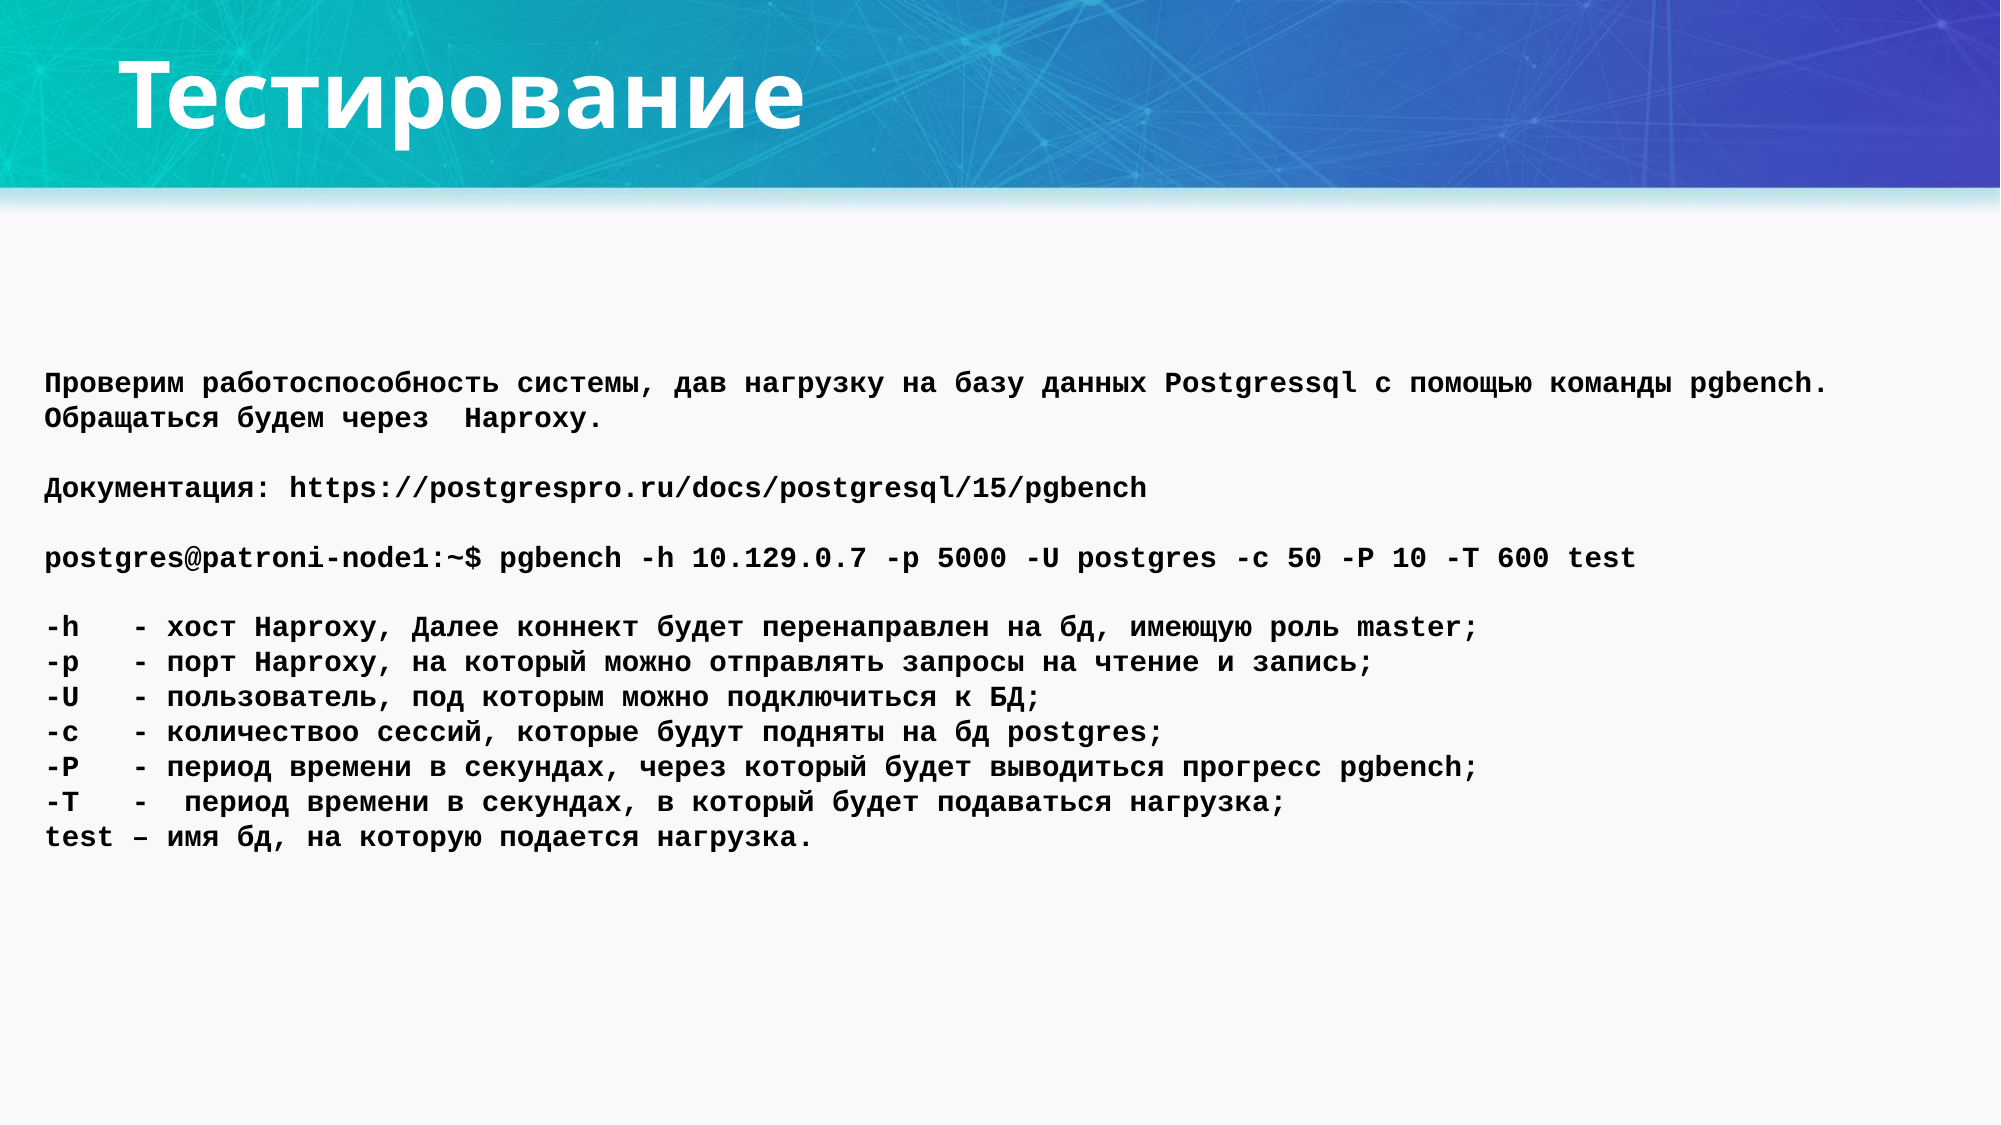

Тестирование
Проверим работоспособность системы, дав нагрузку на базу данных Postgressql с помощью команды pgbench. Обращаться будем через Haproxy.
Документация: https://postgrespro.ru/docs/postgresql/15/pgbench
postgres@patroni-node1:~$ pgbench -h 10.129.0.7 -p 5000 -U postgres -c 50 -P 10 -T 600 test
-h - хост Haproxy, Далее коннект будет перенаправлен на бд, имеющую роль master;
-p - порт Haproxy, на который можно отправлять запросы на чтение и запись;
-U - пользователь, под которым можно подключиться к БД;
-с - количествоо сессий, которые будут подняты на бд postgres;
-P - период времени в секундах, через который будет выводиться прогресс pgbench;
-T - период времени в секундах, в который будет подаваться нагрузка;
test – имя бд, на которую подается нагрузка.